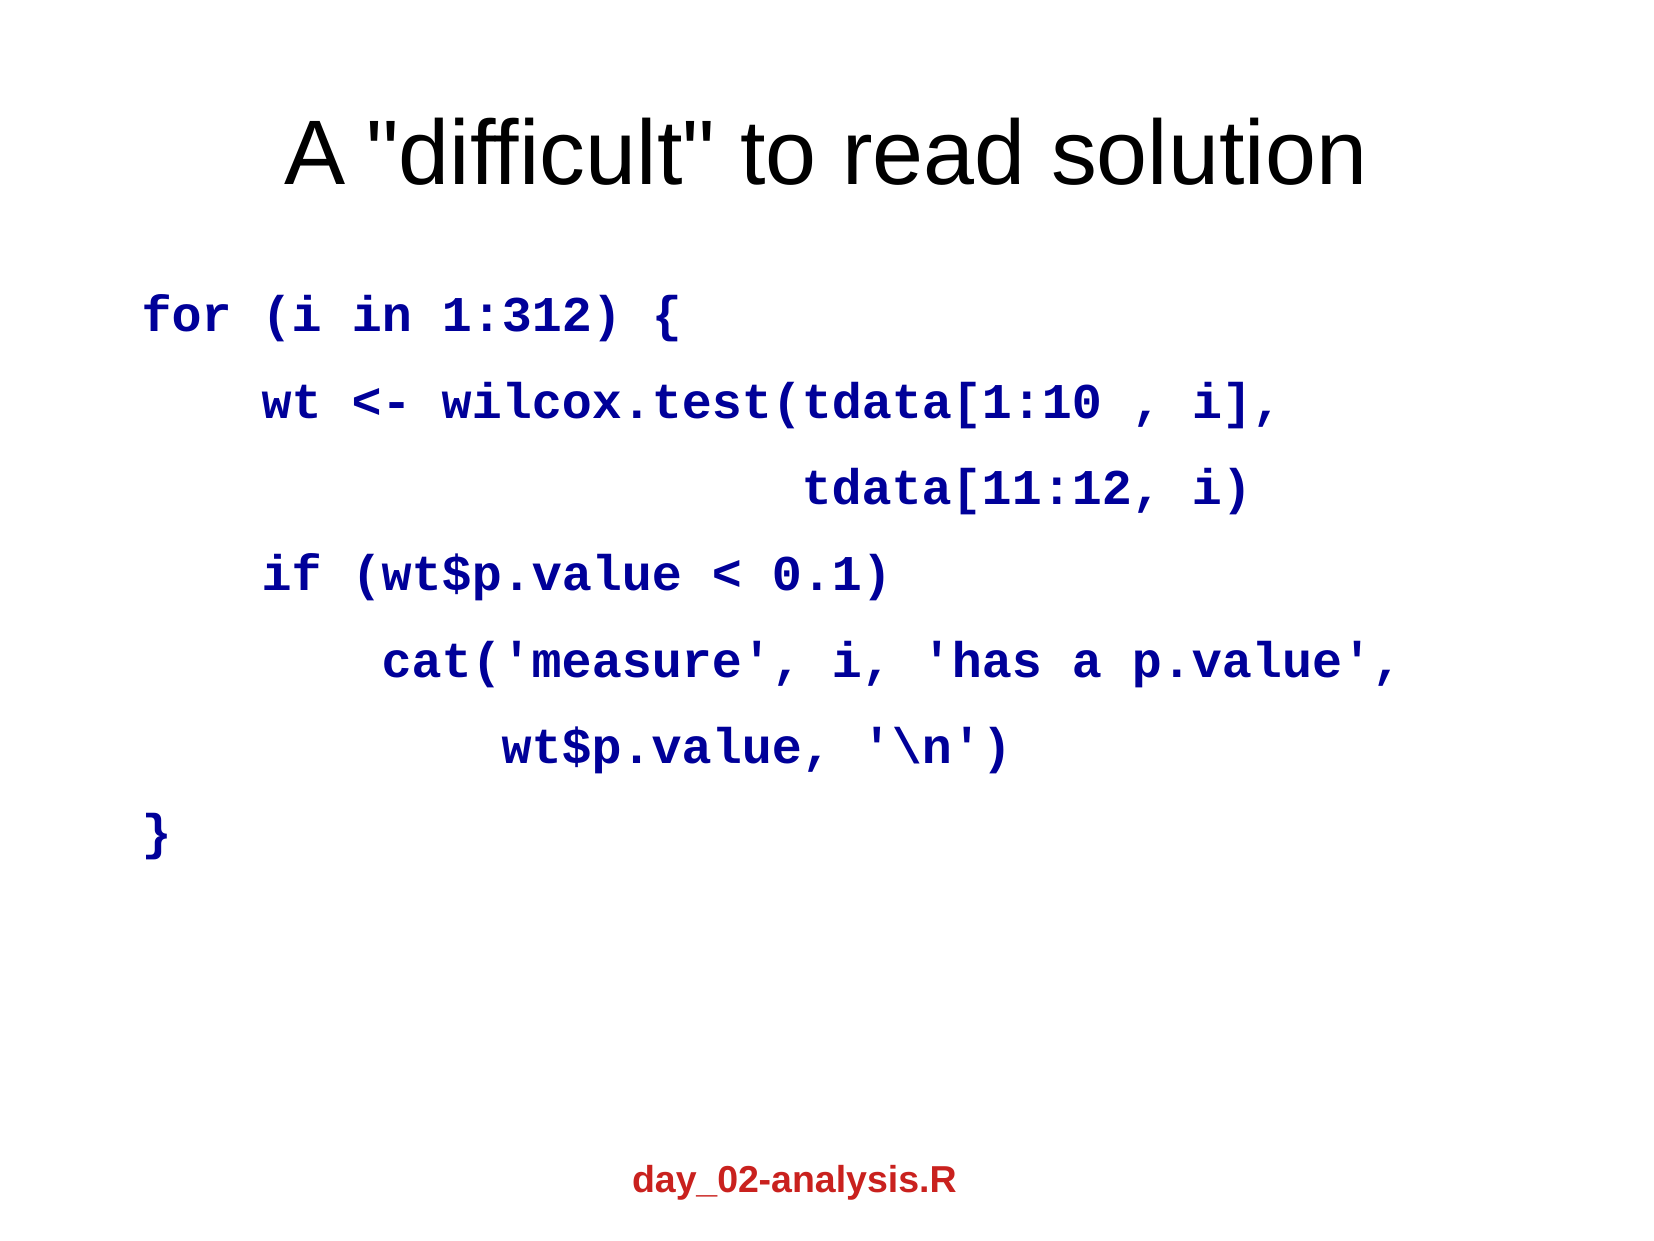

# A "difficult" to read solution
for (i in 1:312) {
 wt <- wilcox.test(tdata[1:10 , i],
 tdata[11:12, i)
 if (wt$p.value < 0.1)
 cat('measure', i, 'has a p.value',
 wt$p.value, '\n')
}
day_02-analysis.R